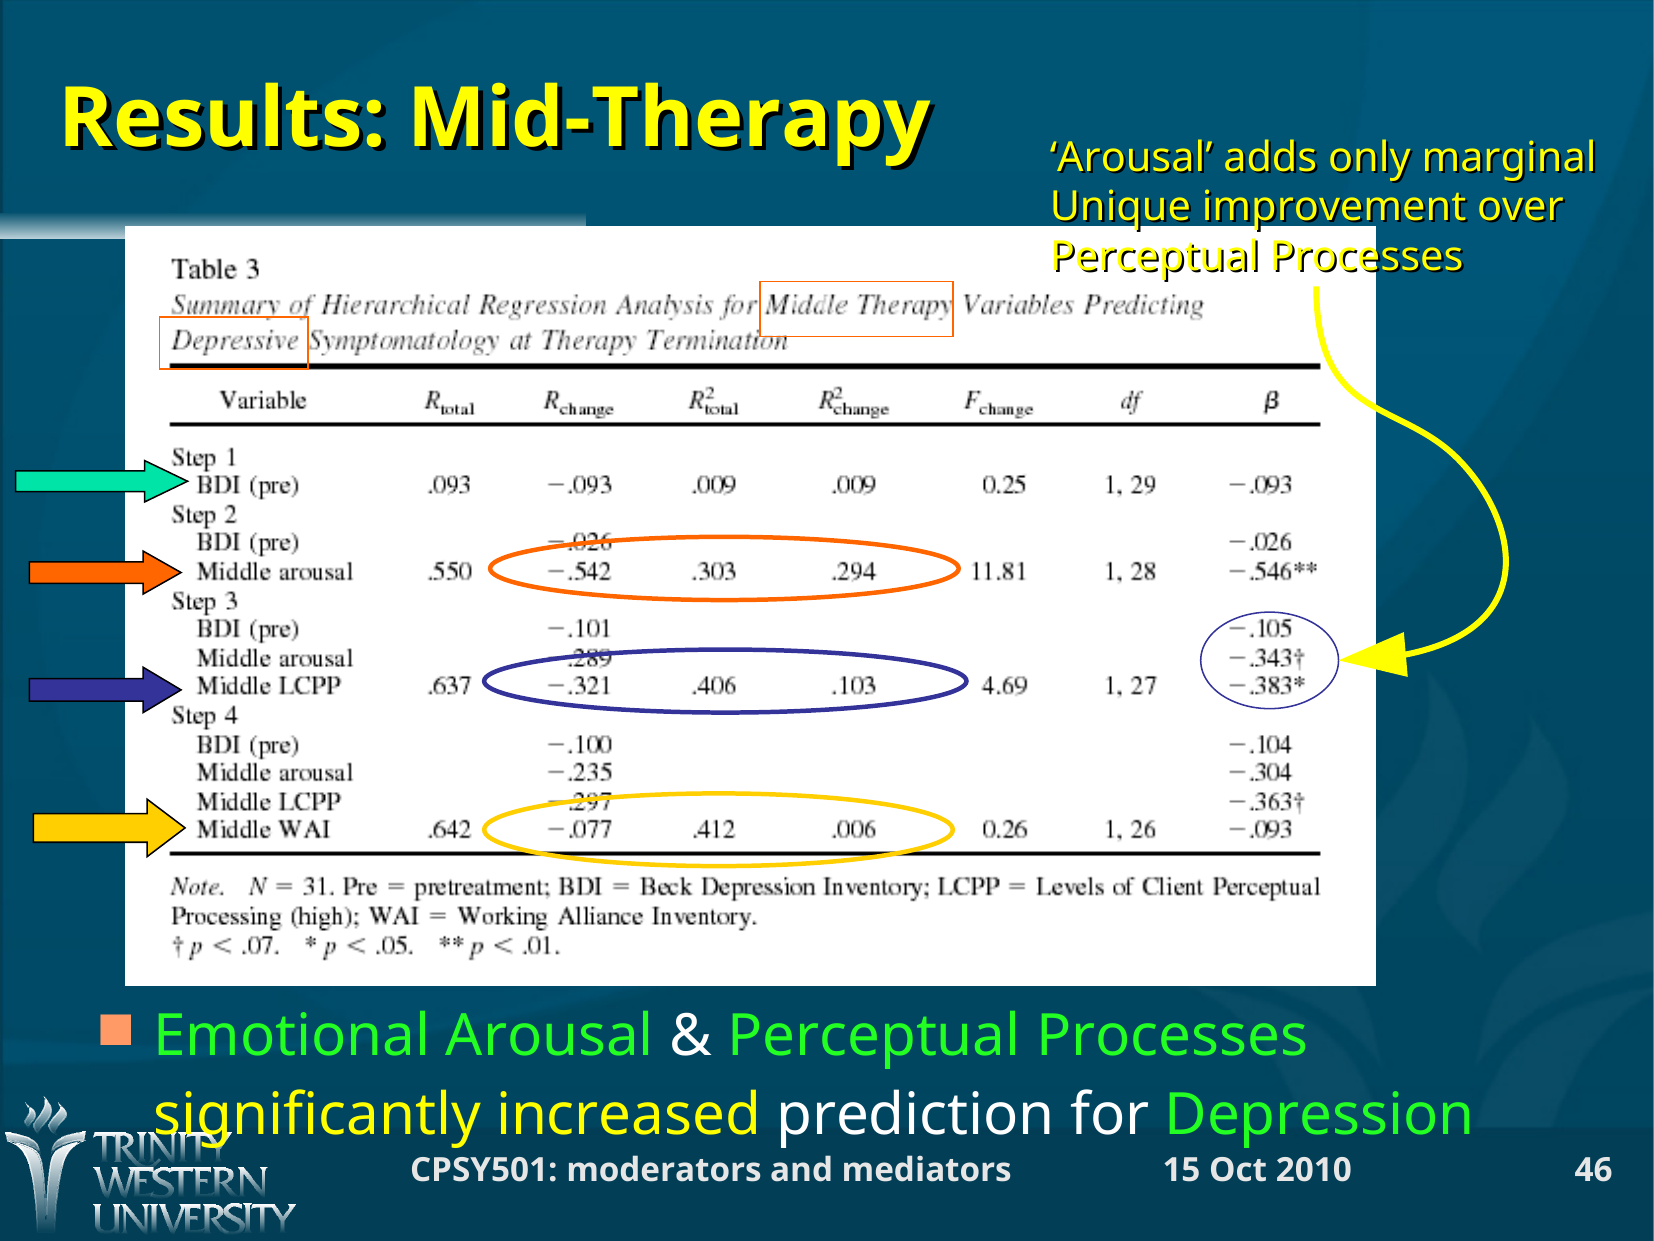

# Results: Mid-Therapy
‘Arousal’ adds only marginal
Unique improvement over
Perceptual Processes
Emotional Arousal & Perceptual Processes significantly increased prediction for Depression
CPSY501: moderators and mediators
15 Oct 2010
46